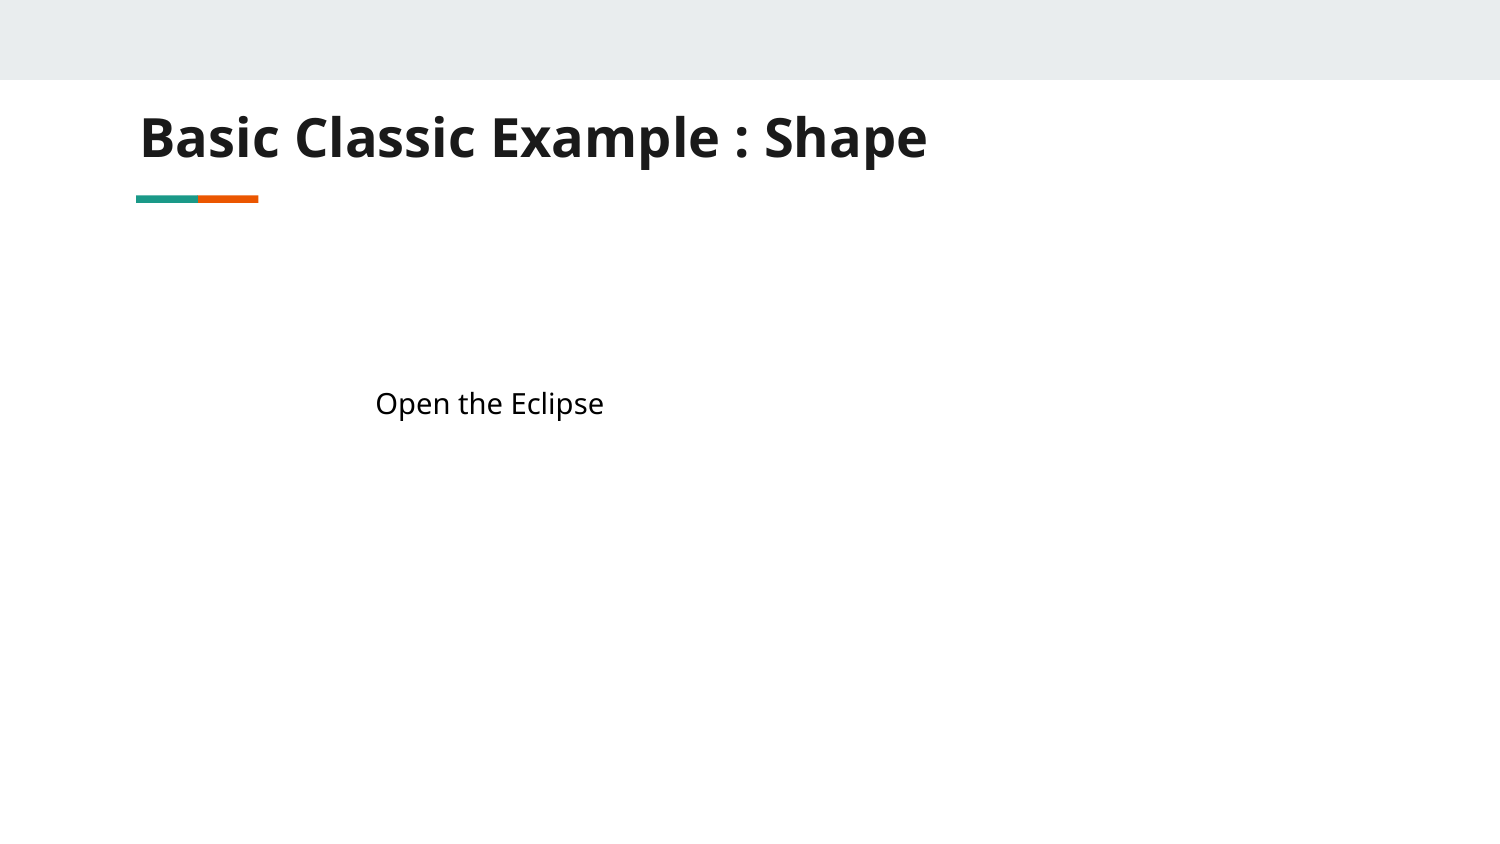

# Basic Classic Example : Shape
Open the Eclipse